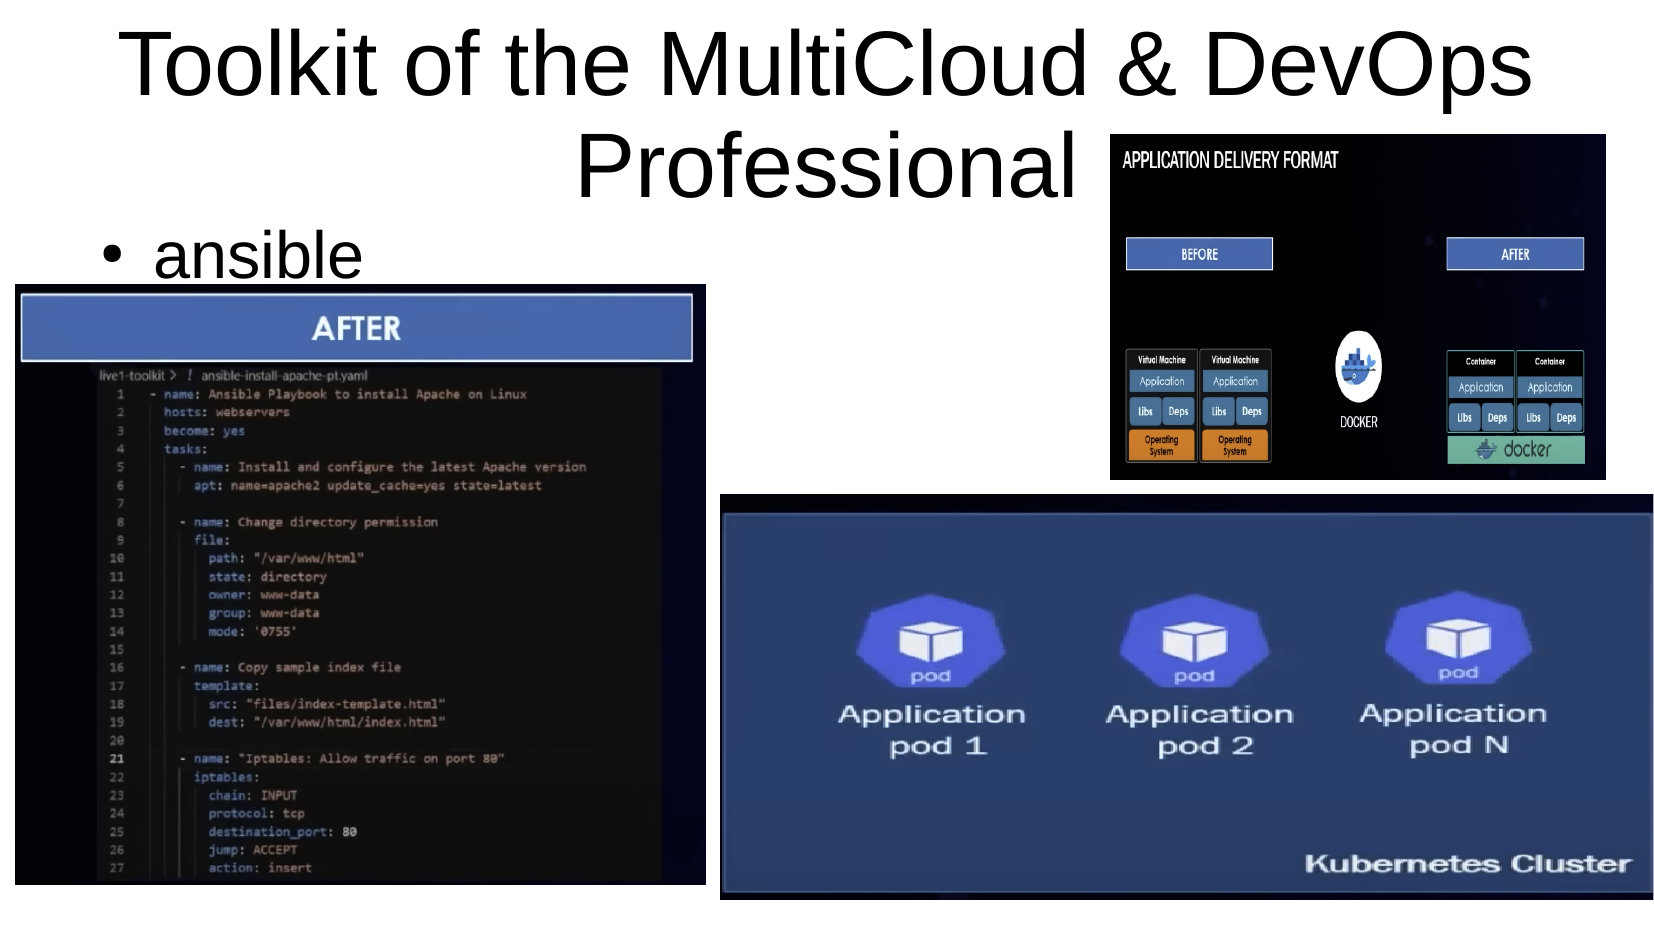

# Toolkit of the MultiCloud & DevOps Professional
ansible